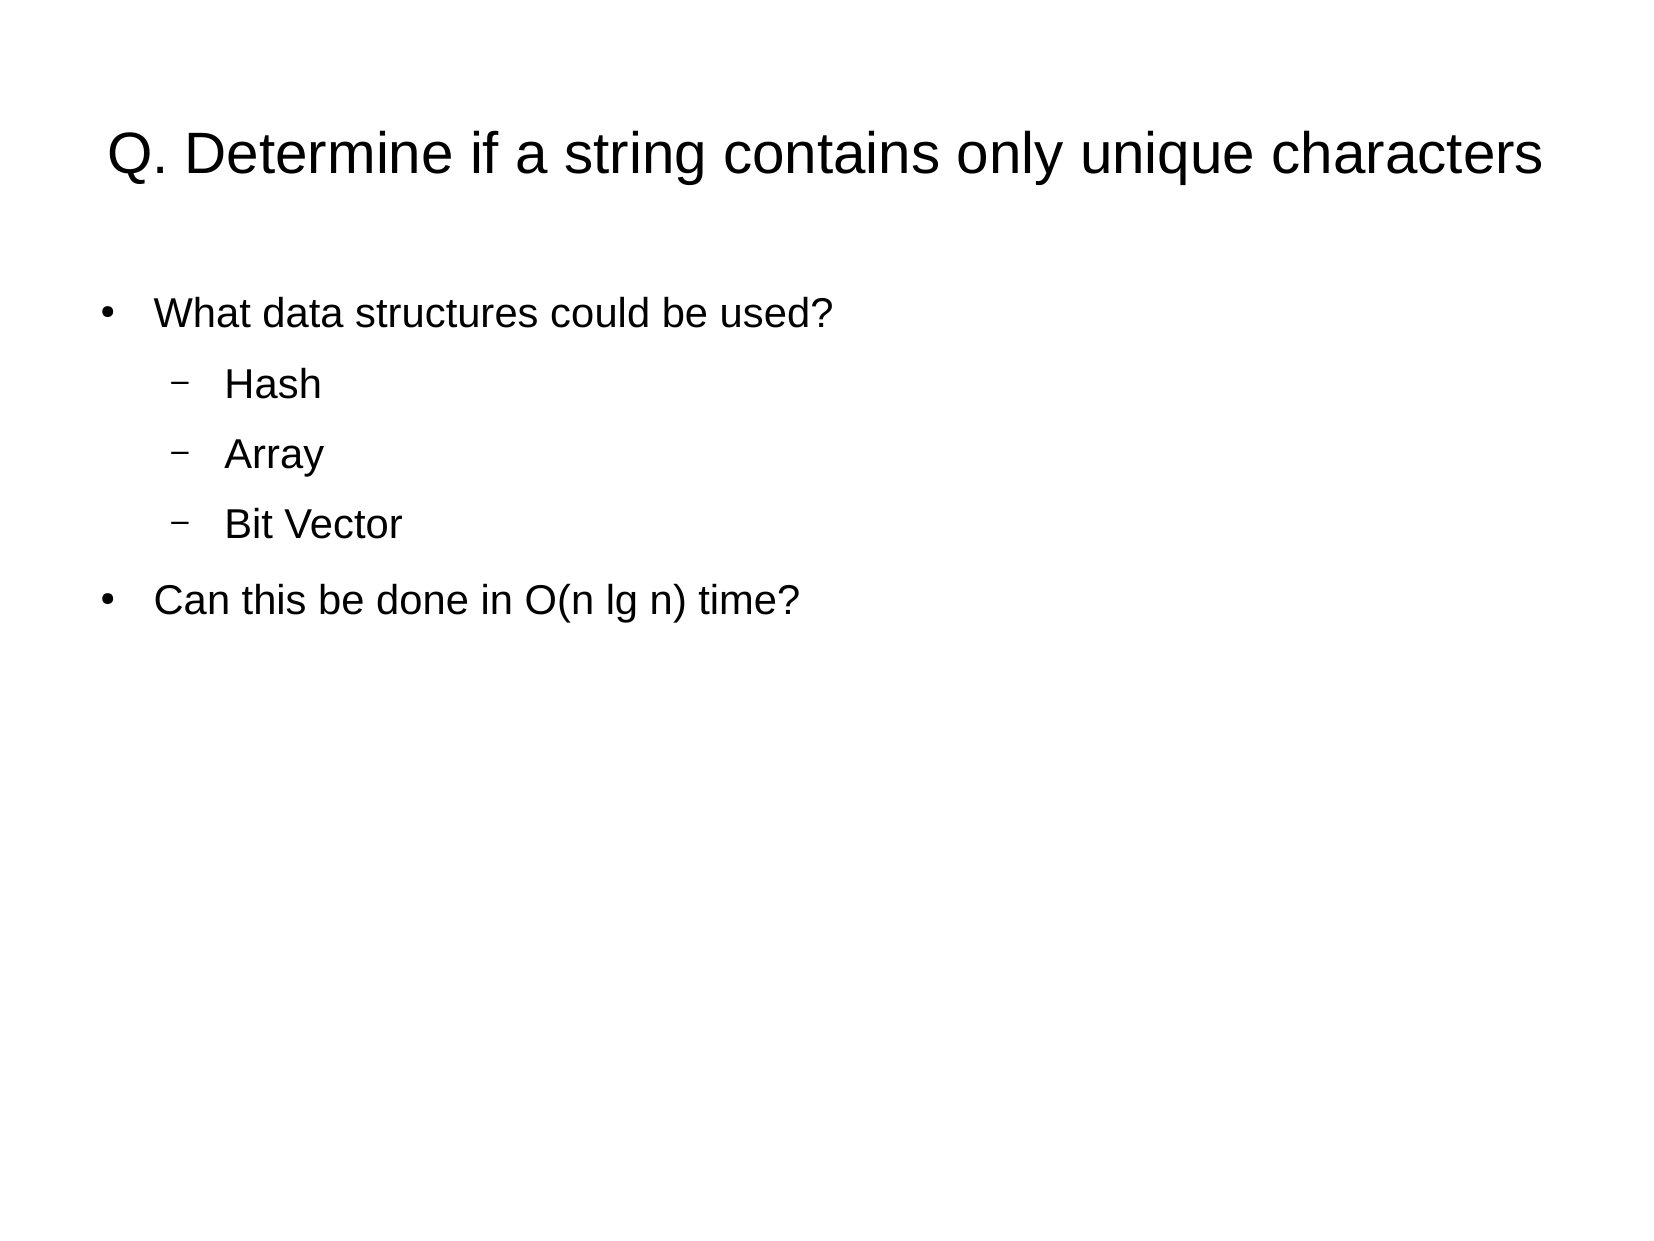

# Q. Determine if a string contains only unique characters
What data structures could be used?
Hash
Array
Bit Vector
Can this be done in O(n lg n) time?